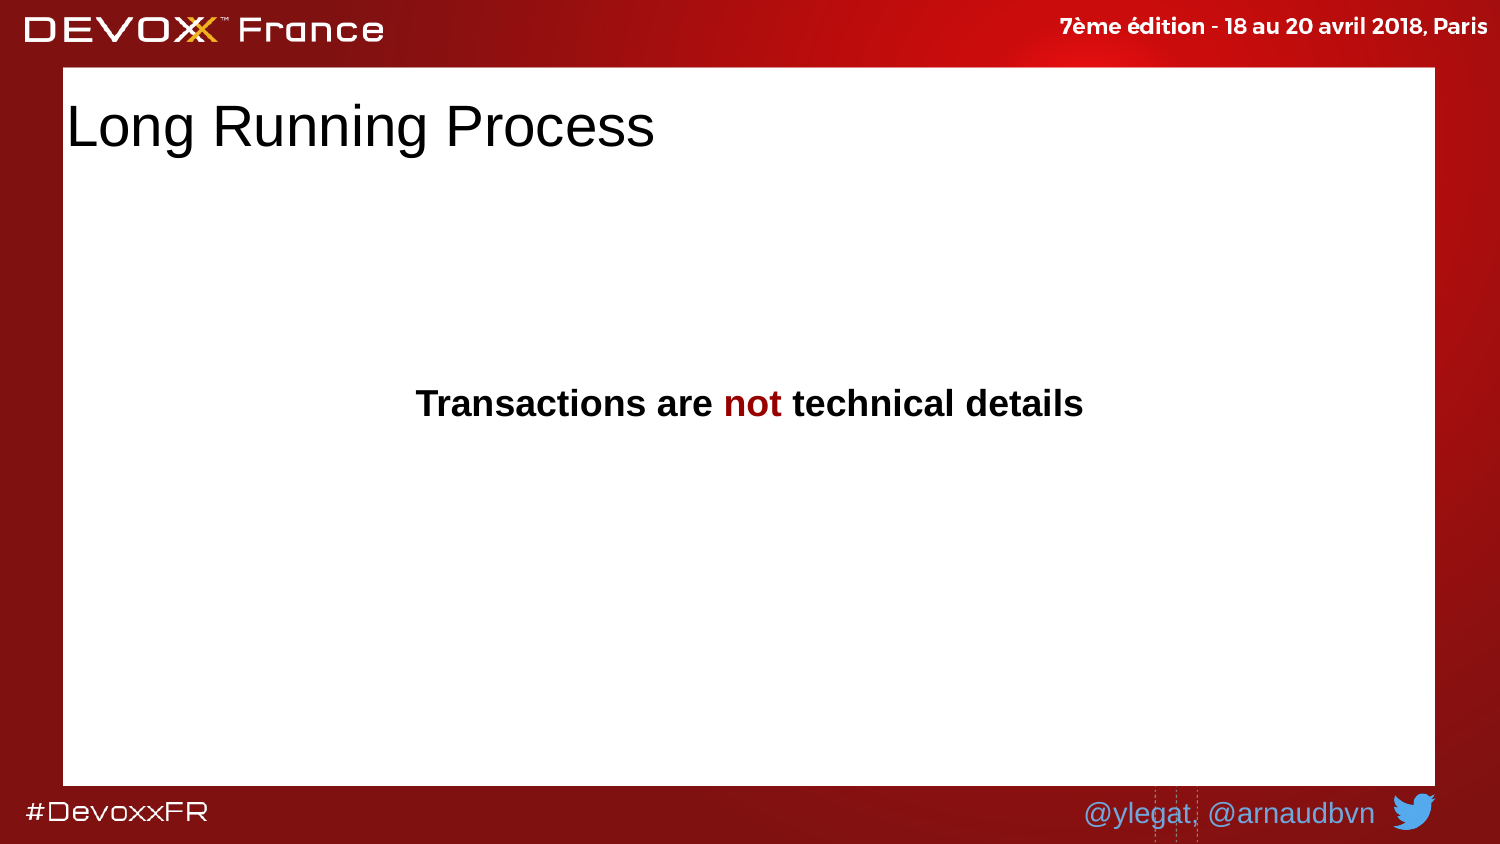

# Long Running Process
Transactions are not technical details
@ylegat, @arnaudbvn